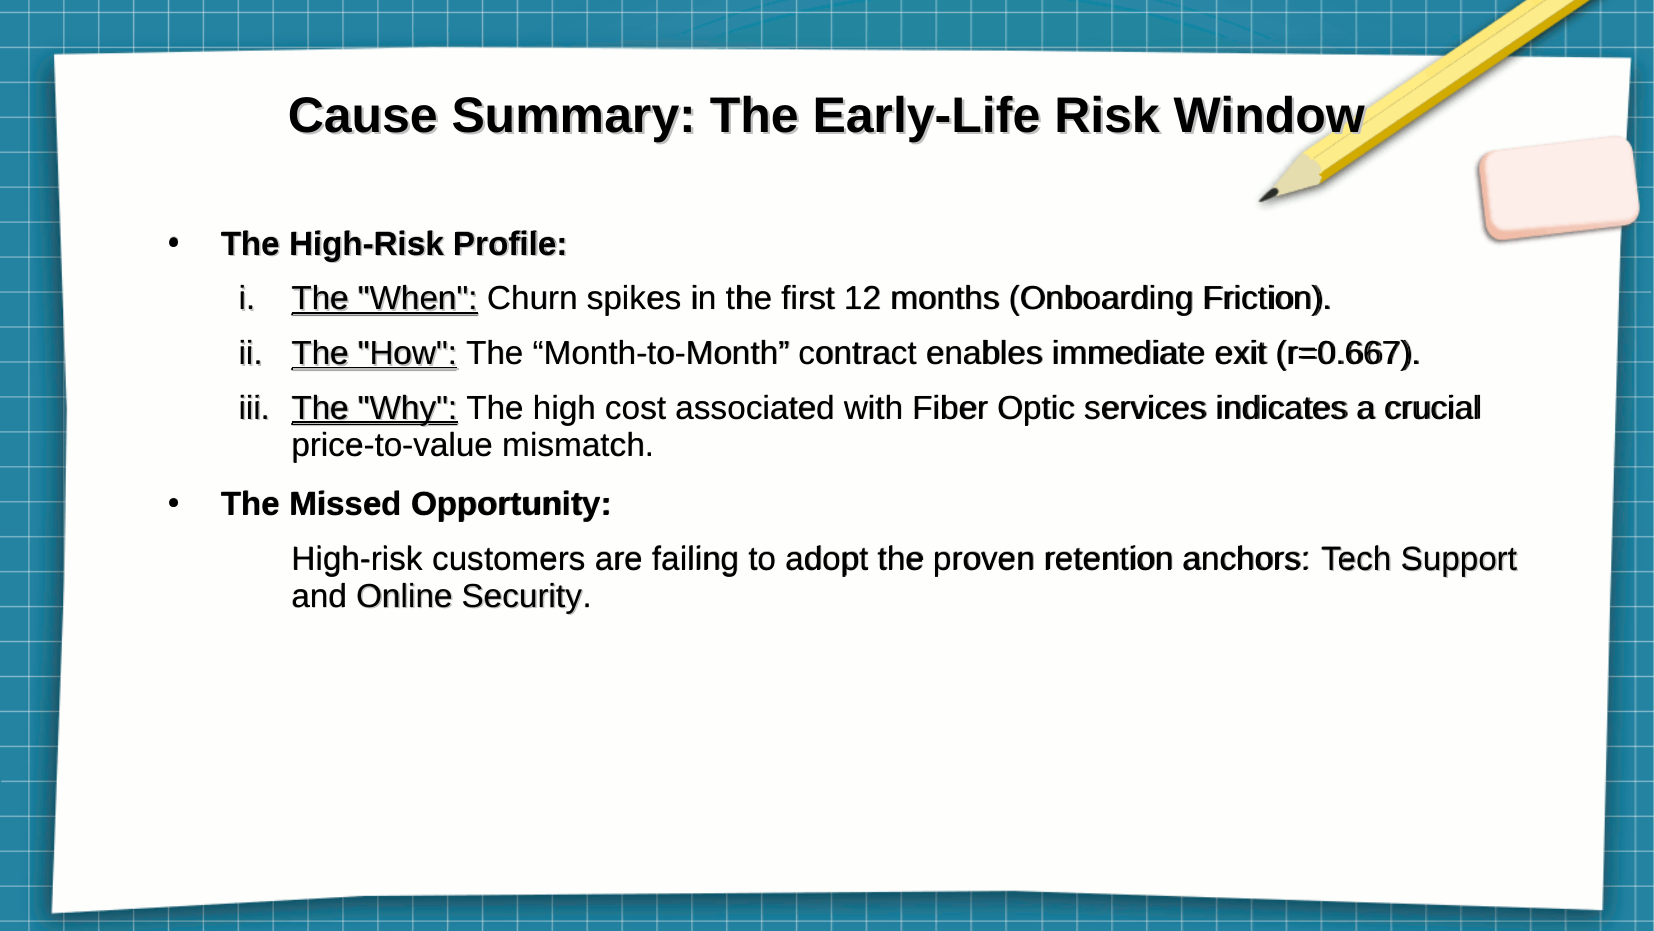

# Cause Summary: The Early-Life Risk Window
The High-Risk Profile:
The "When": Churn spikes in the first 12 months (Onboarding Friction).
The "How": The “Month-to-Month” contract enables immediate exit (r=0.667).
The "Why": The high cost associated with Fiber Optic services indicates a crucial price-to-value mismatch.
The Missed Opportunity:
High-risk customers are failing to adopt the proven retention anchors: Tech Support and Online Security.